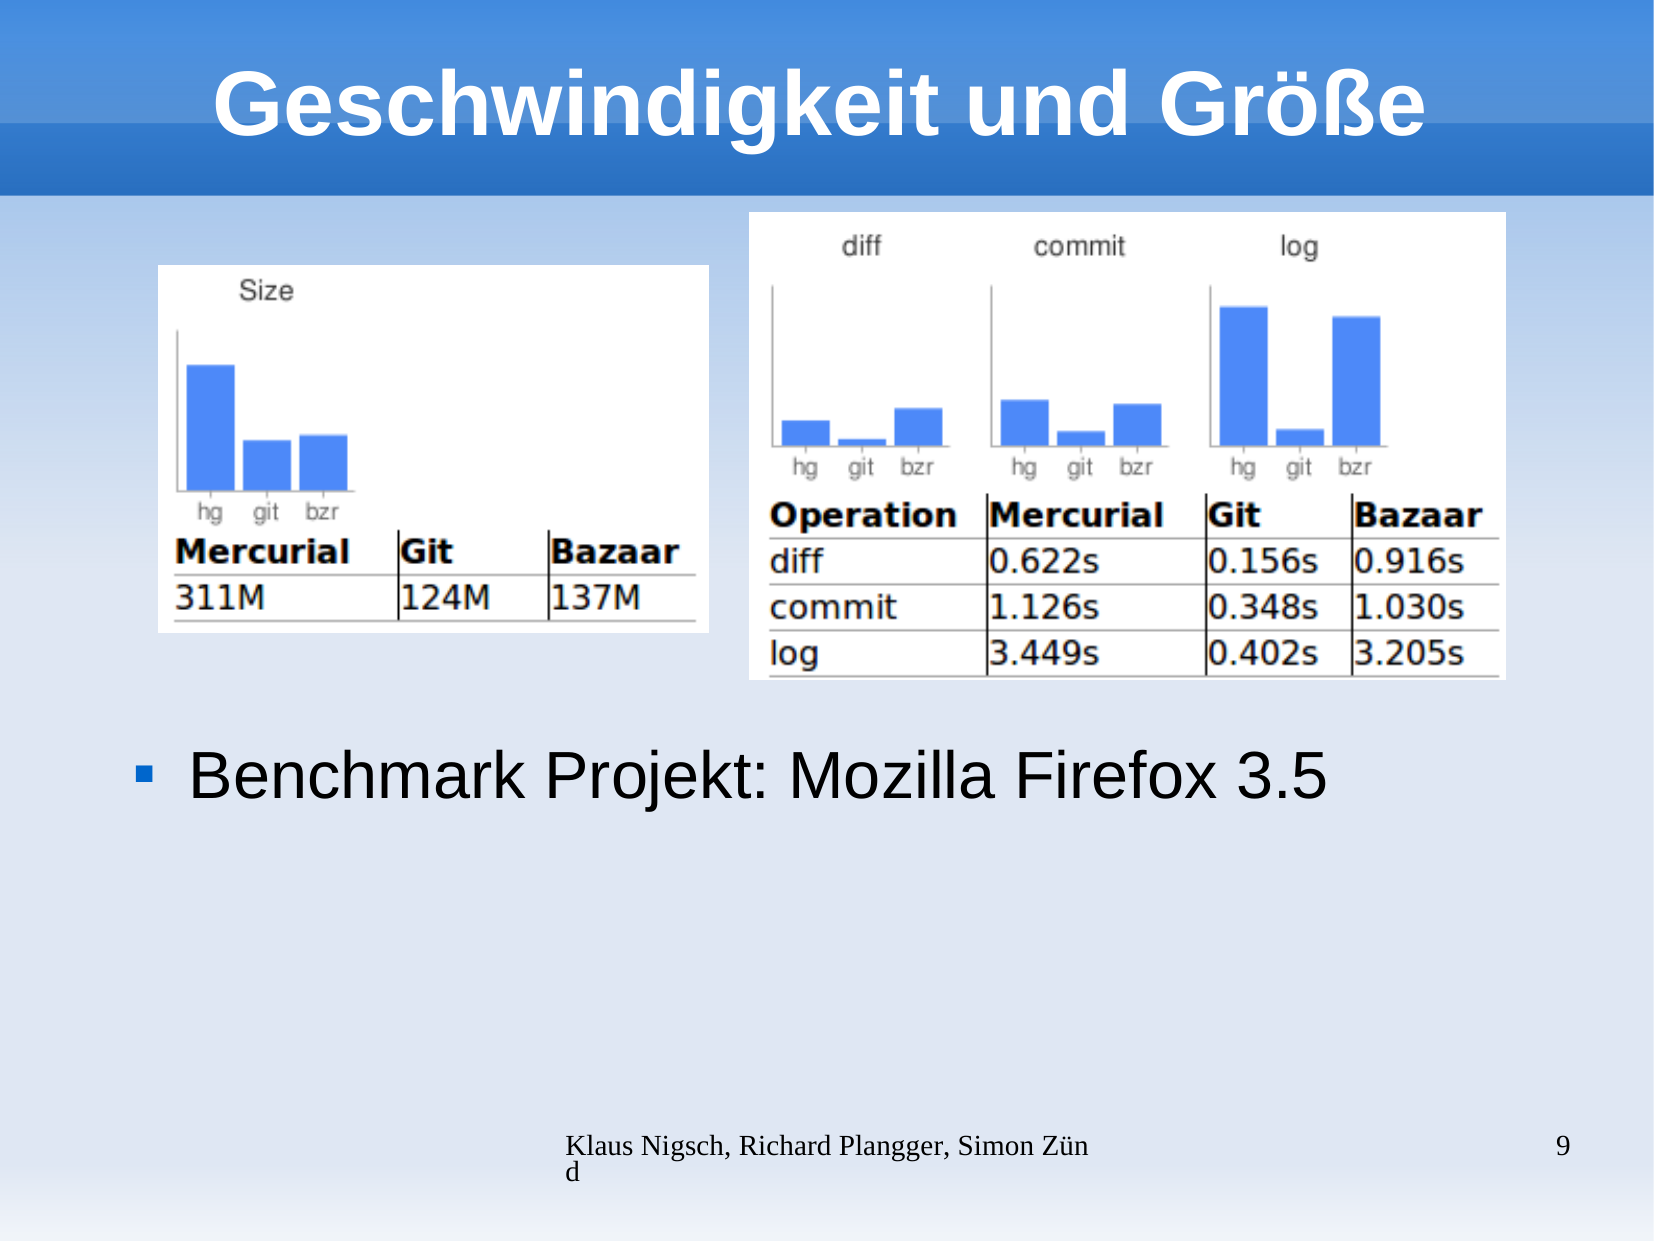

# Geschwindigkeit und Größe
Benchmark Projekt: Mozilla Firefox 3.5
Klaus Nigsch, Richard Plangger, Simon Zünd
9